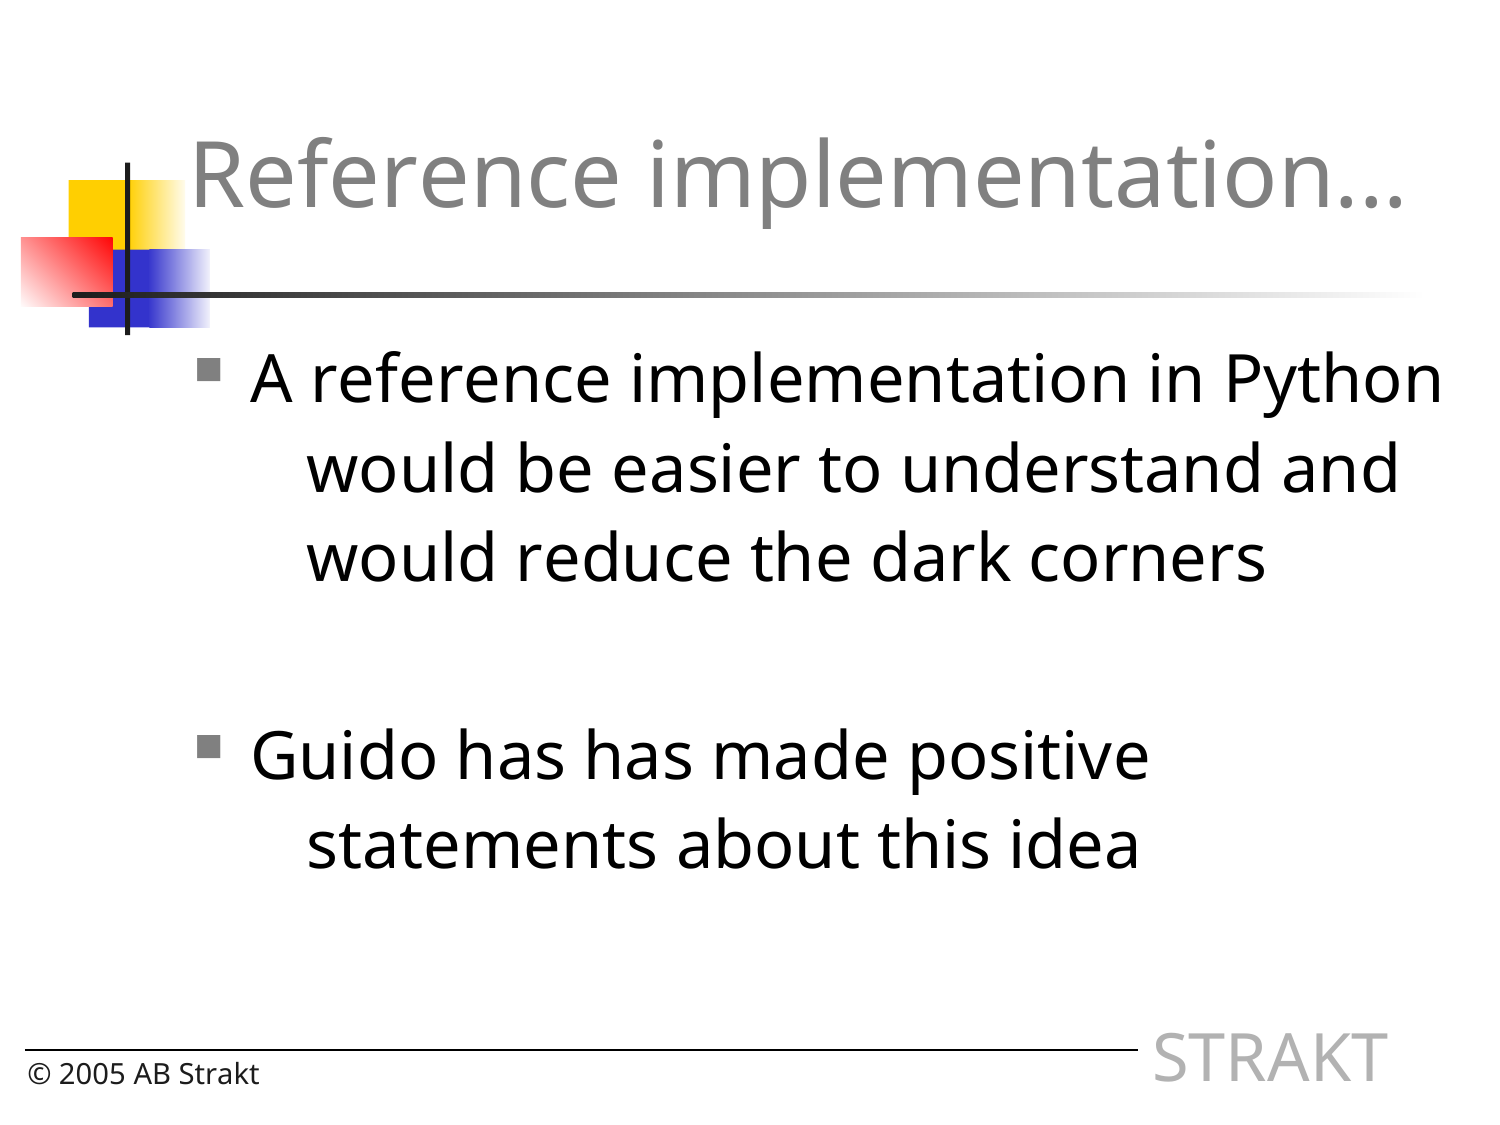

# Reference implementation...
A reference implementation in Python would be easier to understand and would reduce the dark corners
Guido has has made positive statements about this idea